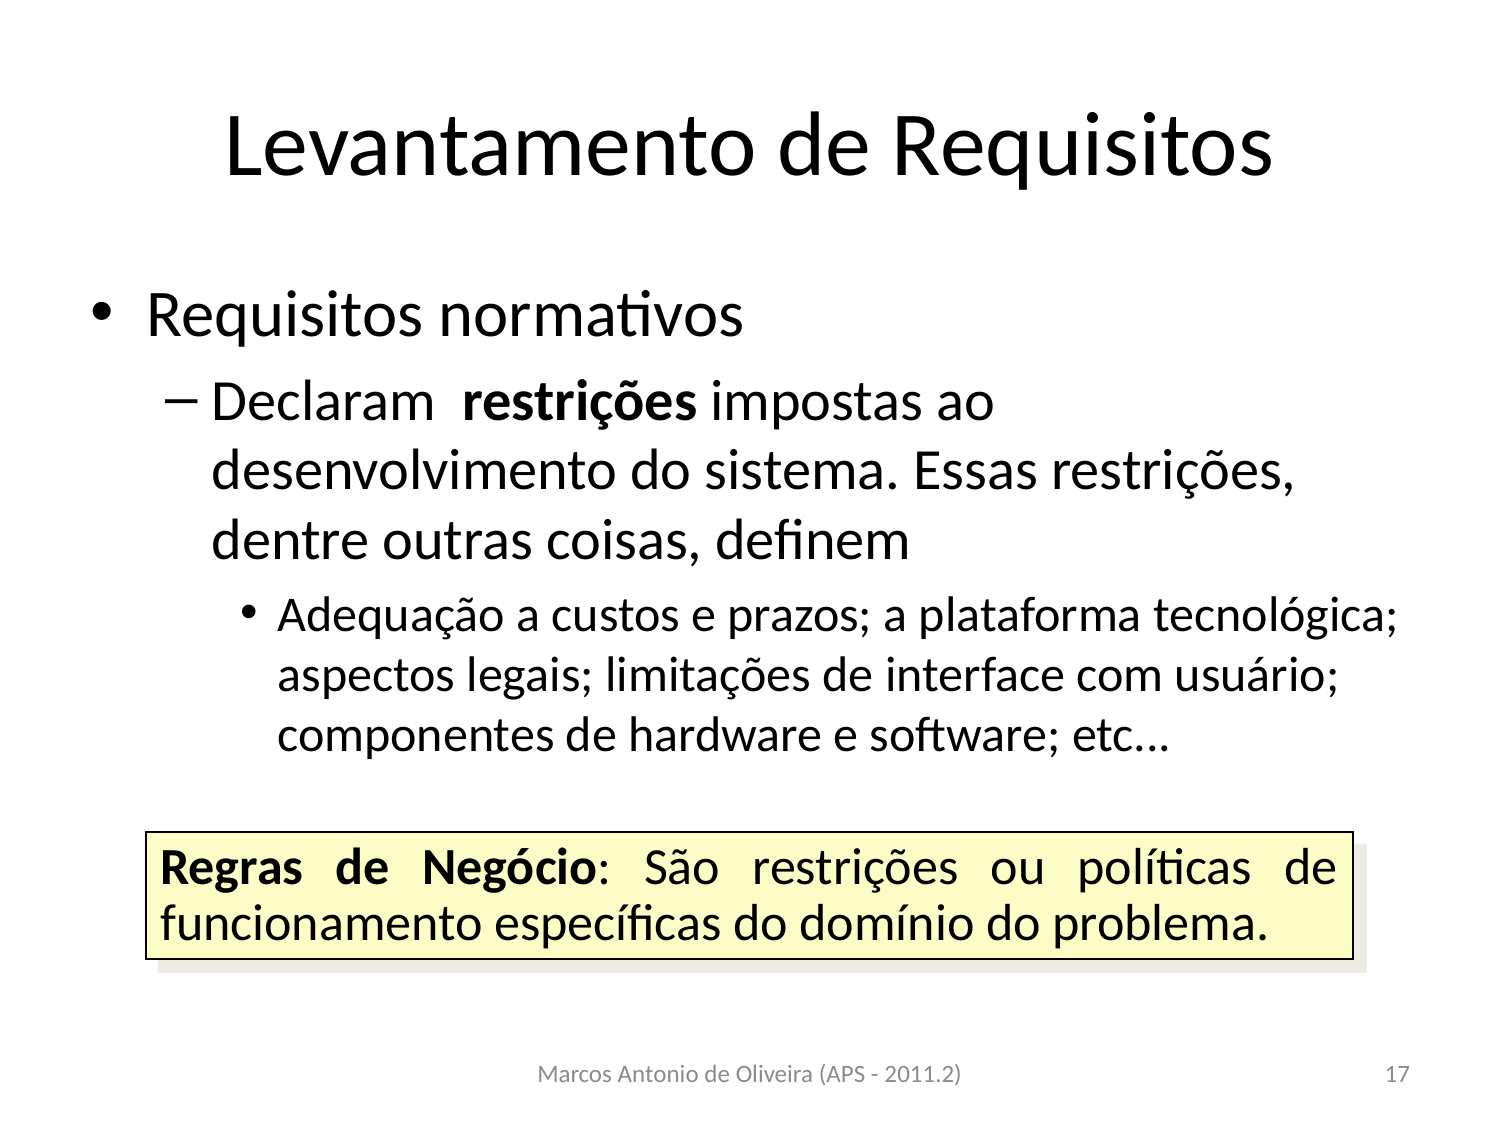

# Levantamento de Requisitos
Requisitos normativos
Declaram restrições impostas ao desenvolvimento do sistema. Essas restrições, dentre outras coisas, definem
Adequação a custos e prazos; a plataforma tecnológica; aspectos legais; limitações de interface com usuário; componentes de hardware e software; etc...
Regras de Negócio: São restrições ou políticas de funcionamento específicas do domínio do problema.
Marcos Antonio de Oliveira (APS - 2011.2)